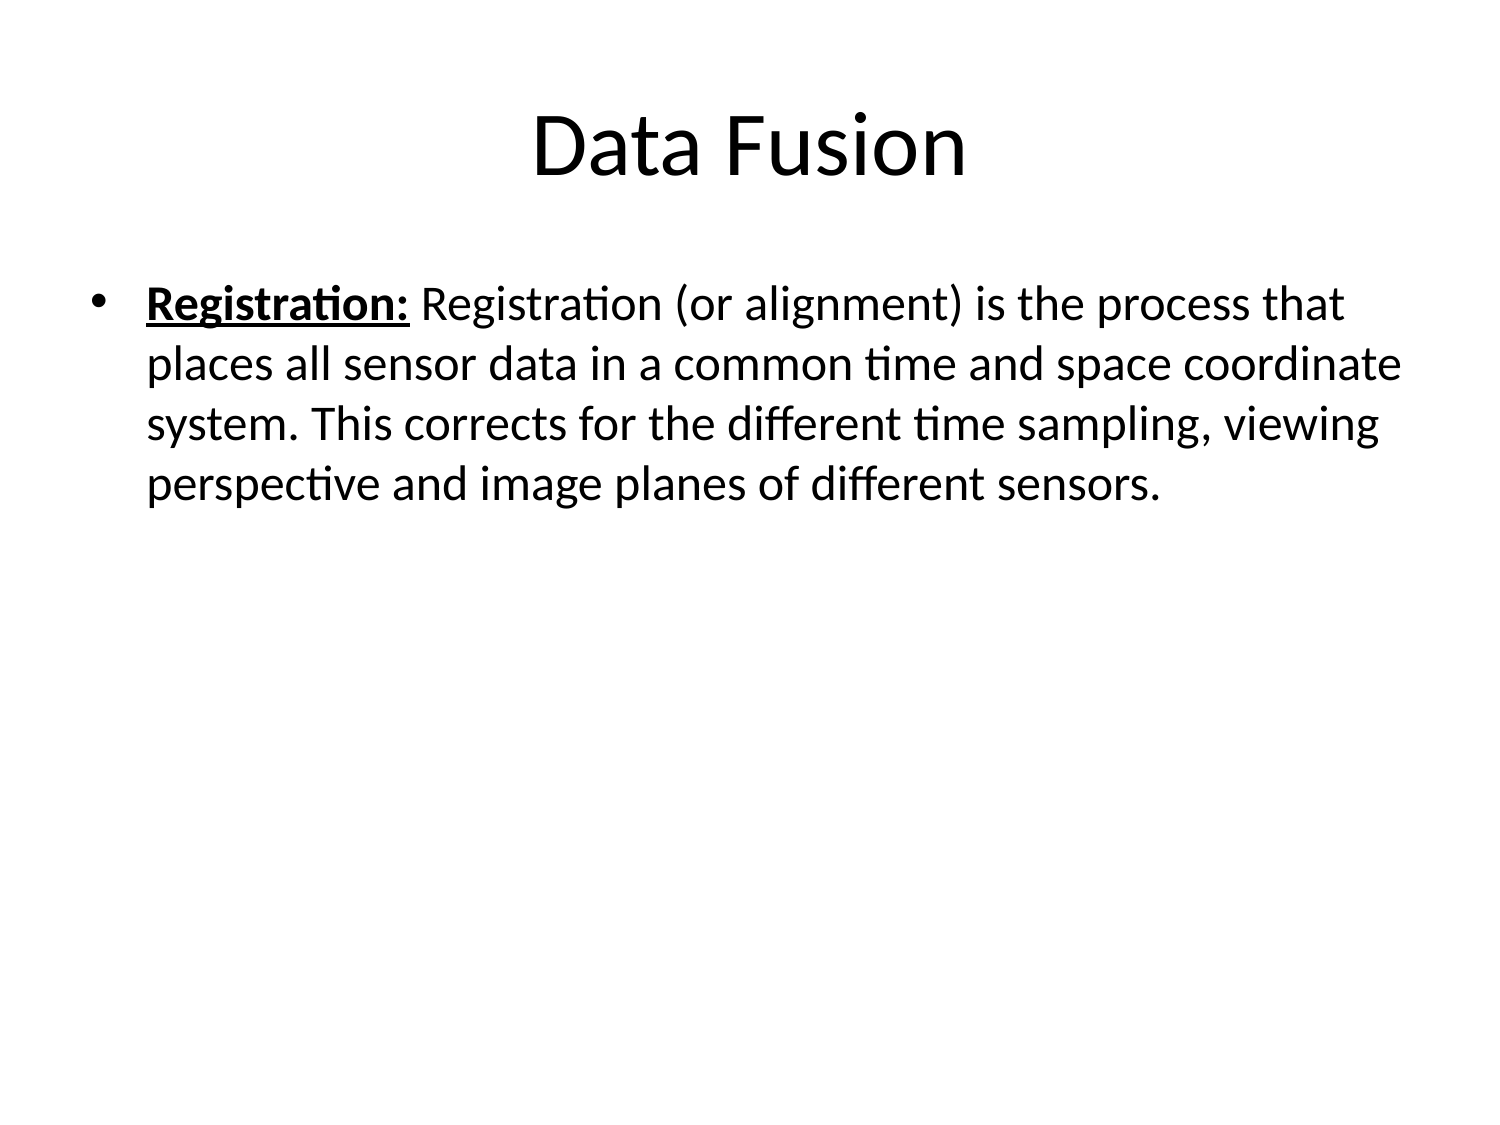

# Data Fusion
Registration: Registration (or alignment) is the process that places all sensor data in a common time and space coordinate system. This corrects for the different time sampling, viewing perspective and image planes of different sensors.